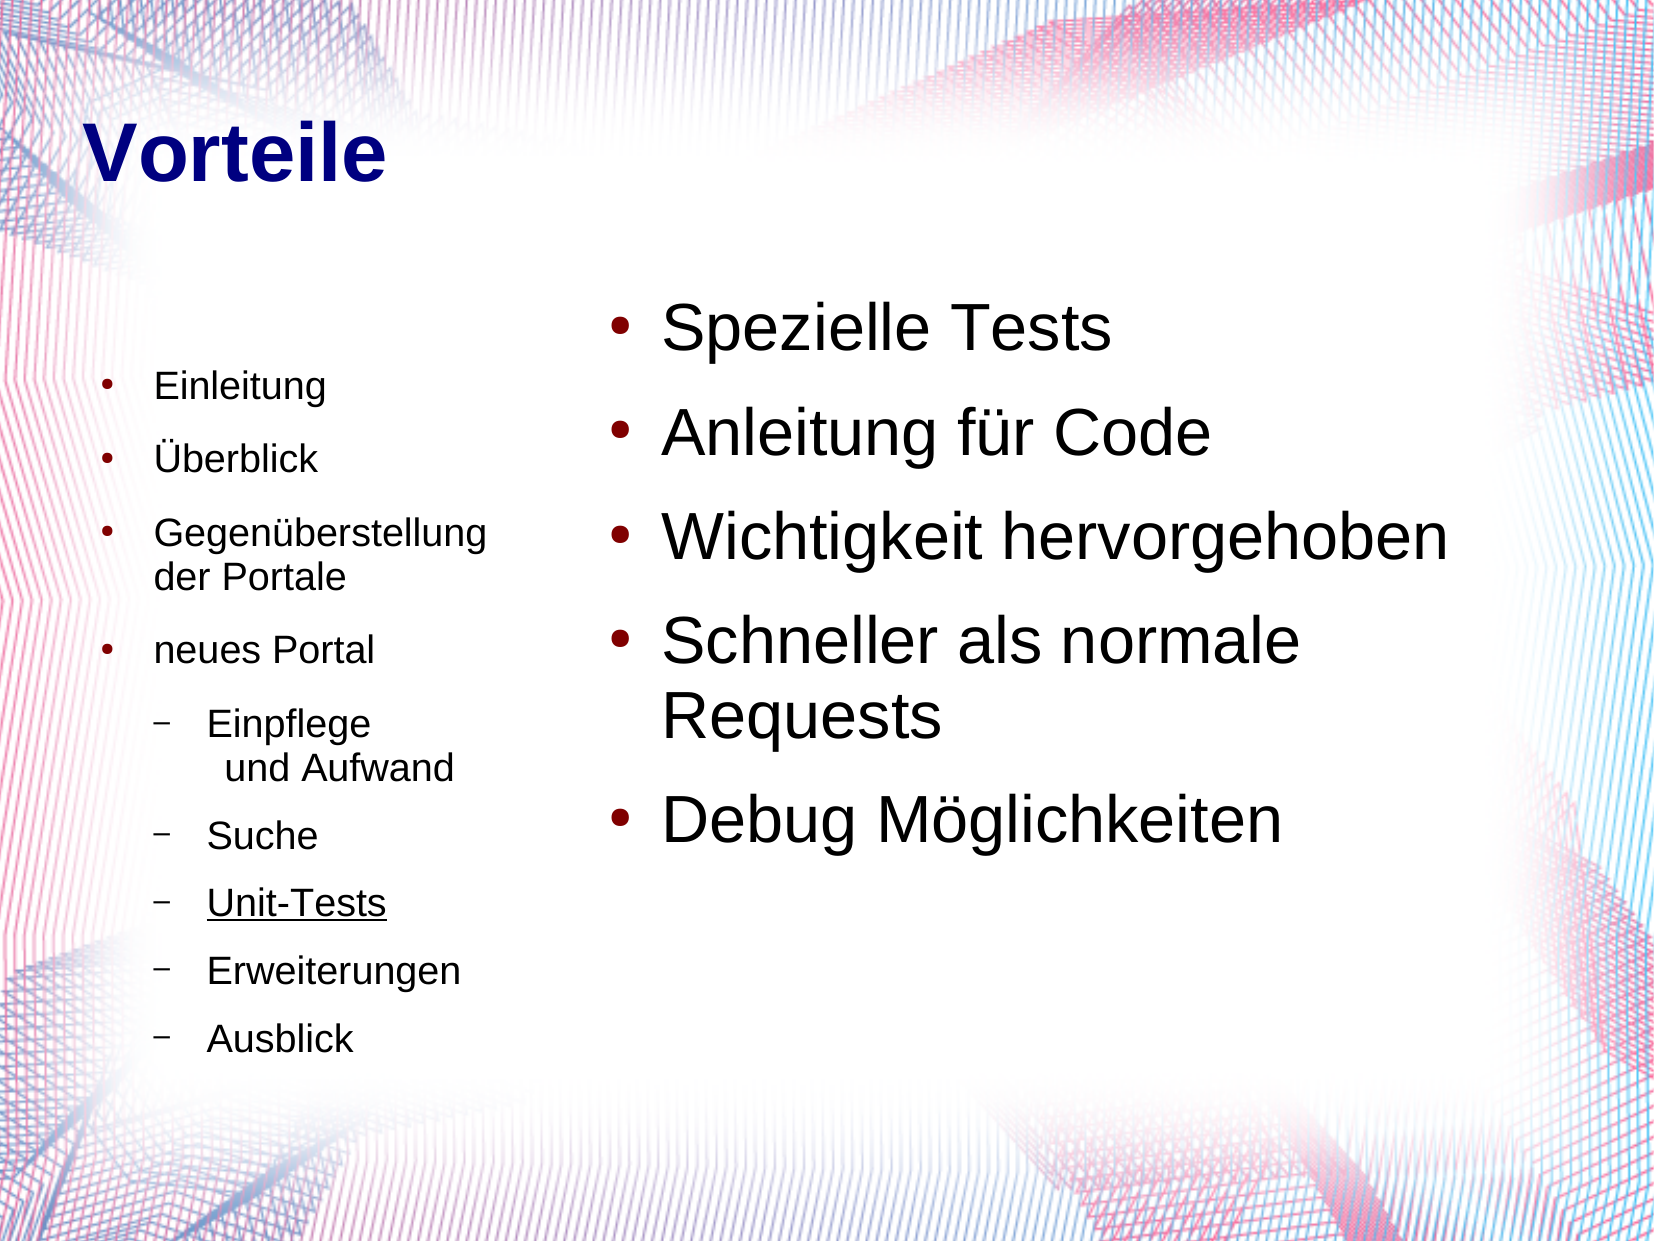

# Vorteile
Einleitung
Überblick
Gegenüberstellung der Portale
neues Portal
Einpflege
und Aufwand
Suche
Unit-Tests
Erweiterungen
Ausblick
Spezielle Tests
Anleitung für Code
Wichtigkeit hervorgehoben
Schneller als normale
Requests
Debug Möglichkeiten